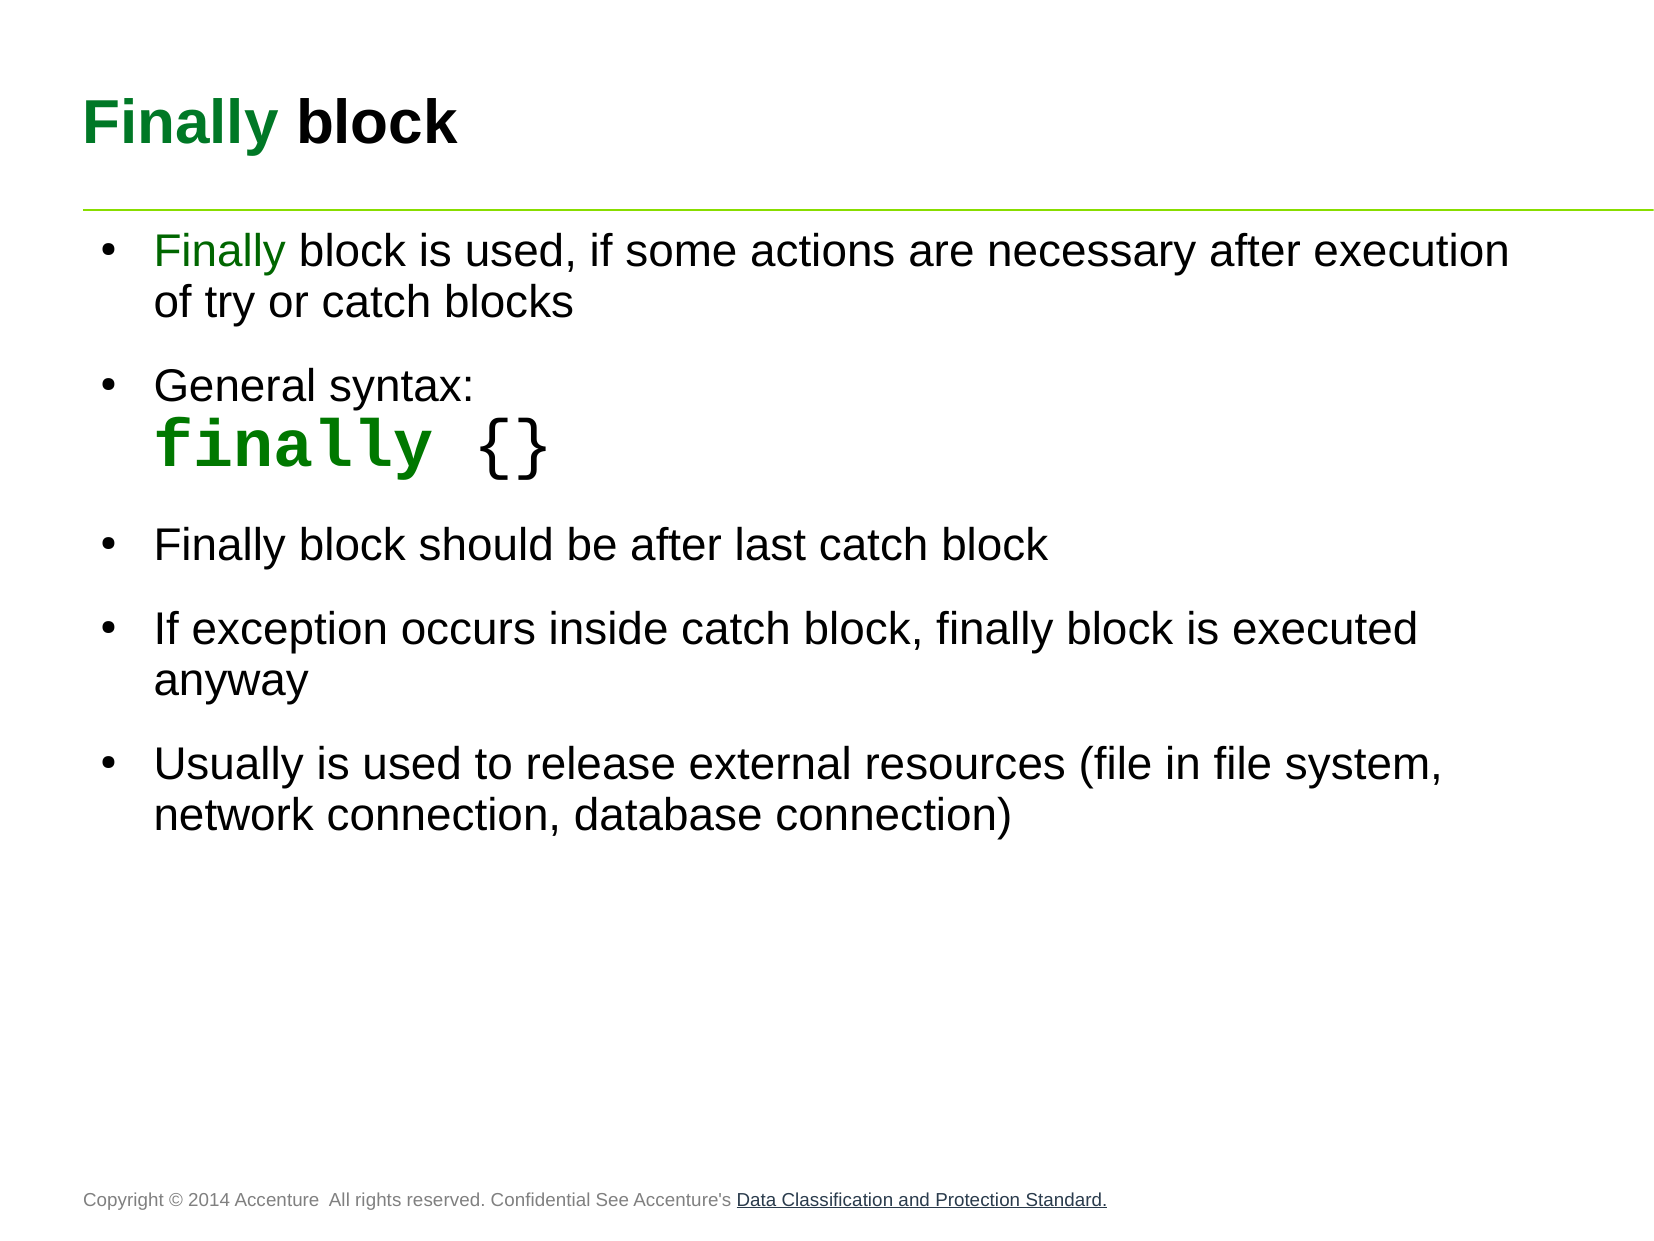

# Finally block
Finally block is used, if some actions are necessary after execution of try or catch blocks
General syntax:
finally {}
Finally block should be after last catch block
If exception occurs inside catch block, finally block is executed anyway
Usually is used to release external resources (file in file system, network connection, database connection)